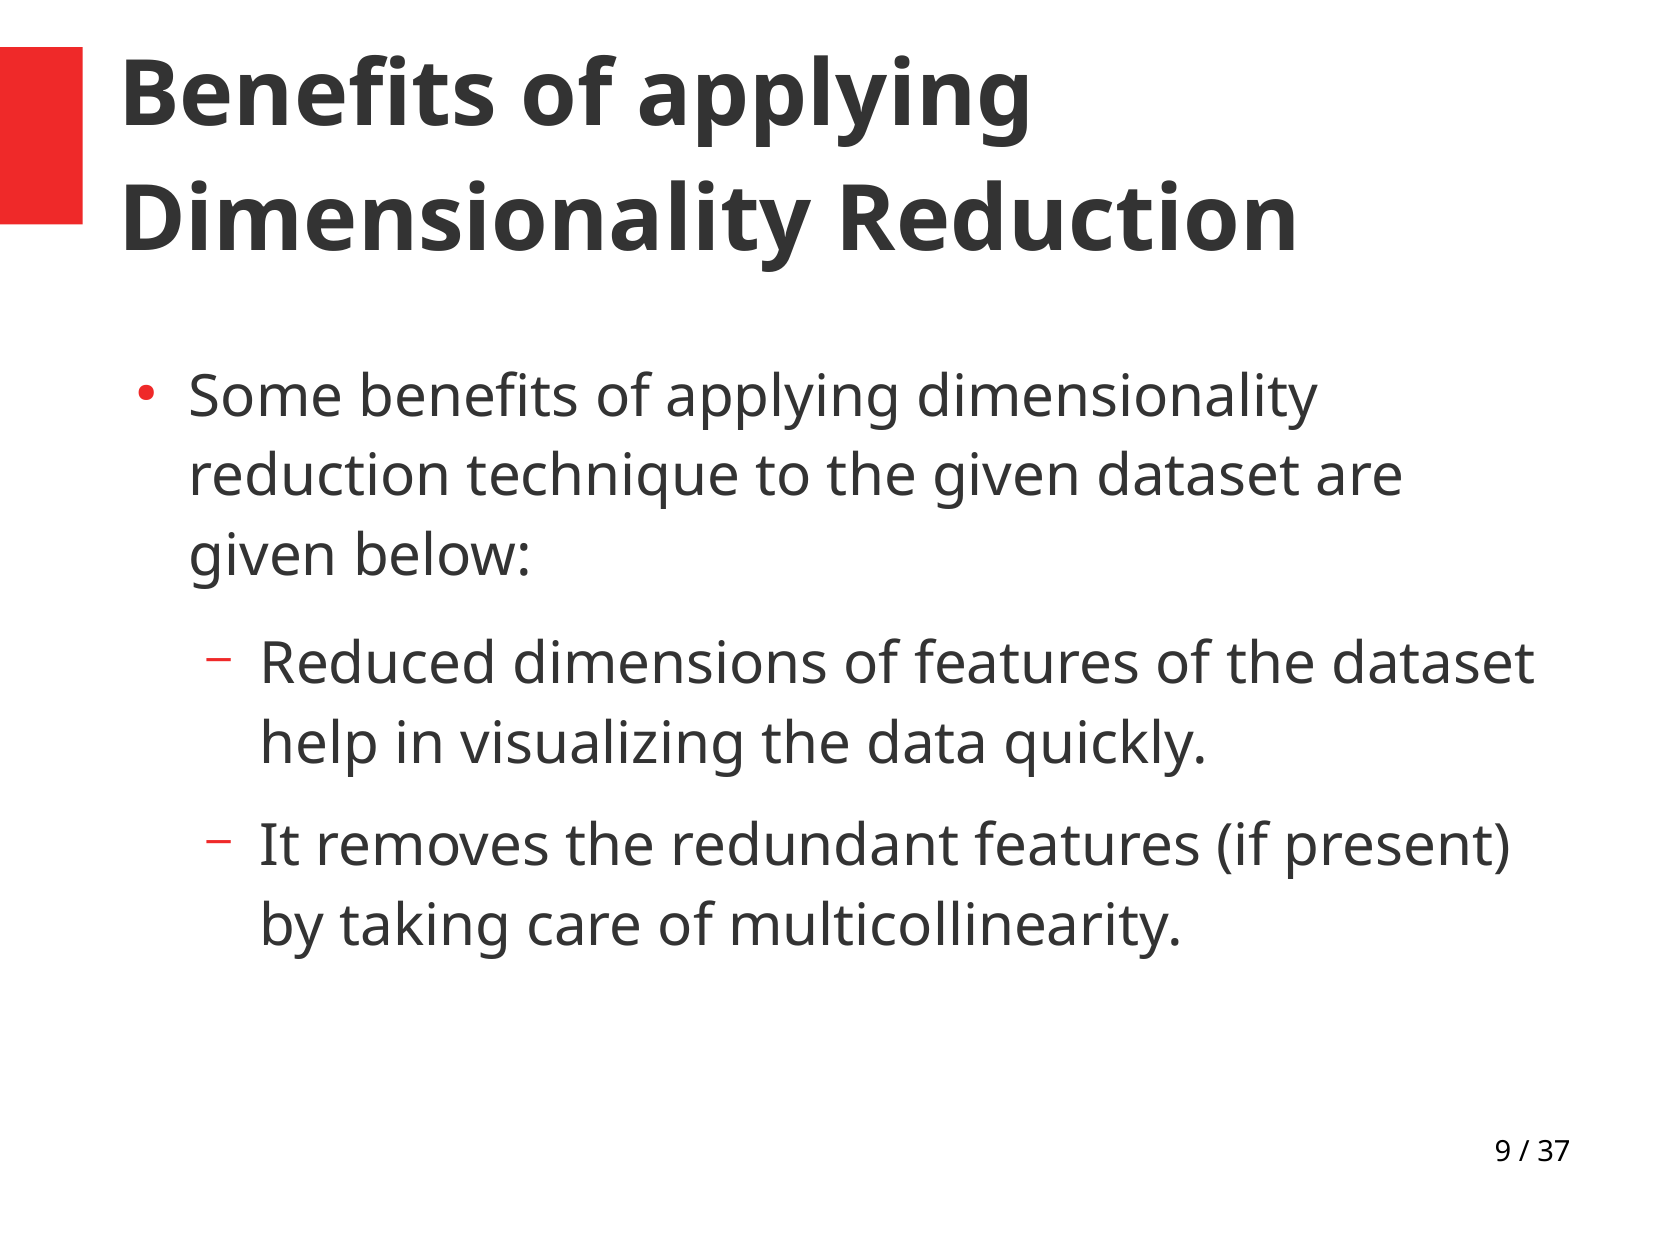

# Benefits of applying Dimensionality Reduction
Some benefits of applying dimensionality reduction technique to the given dataset are given below:
Reduced dimensions of features of the dataset help in visualizing the data quickly.
It removes the redundant features (if present) by taking care of multicollinearity.
9